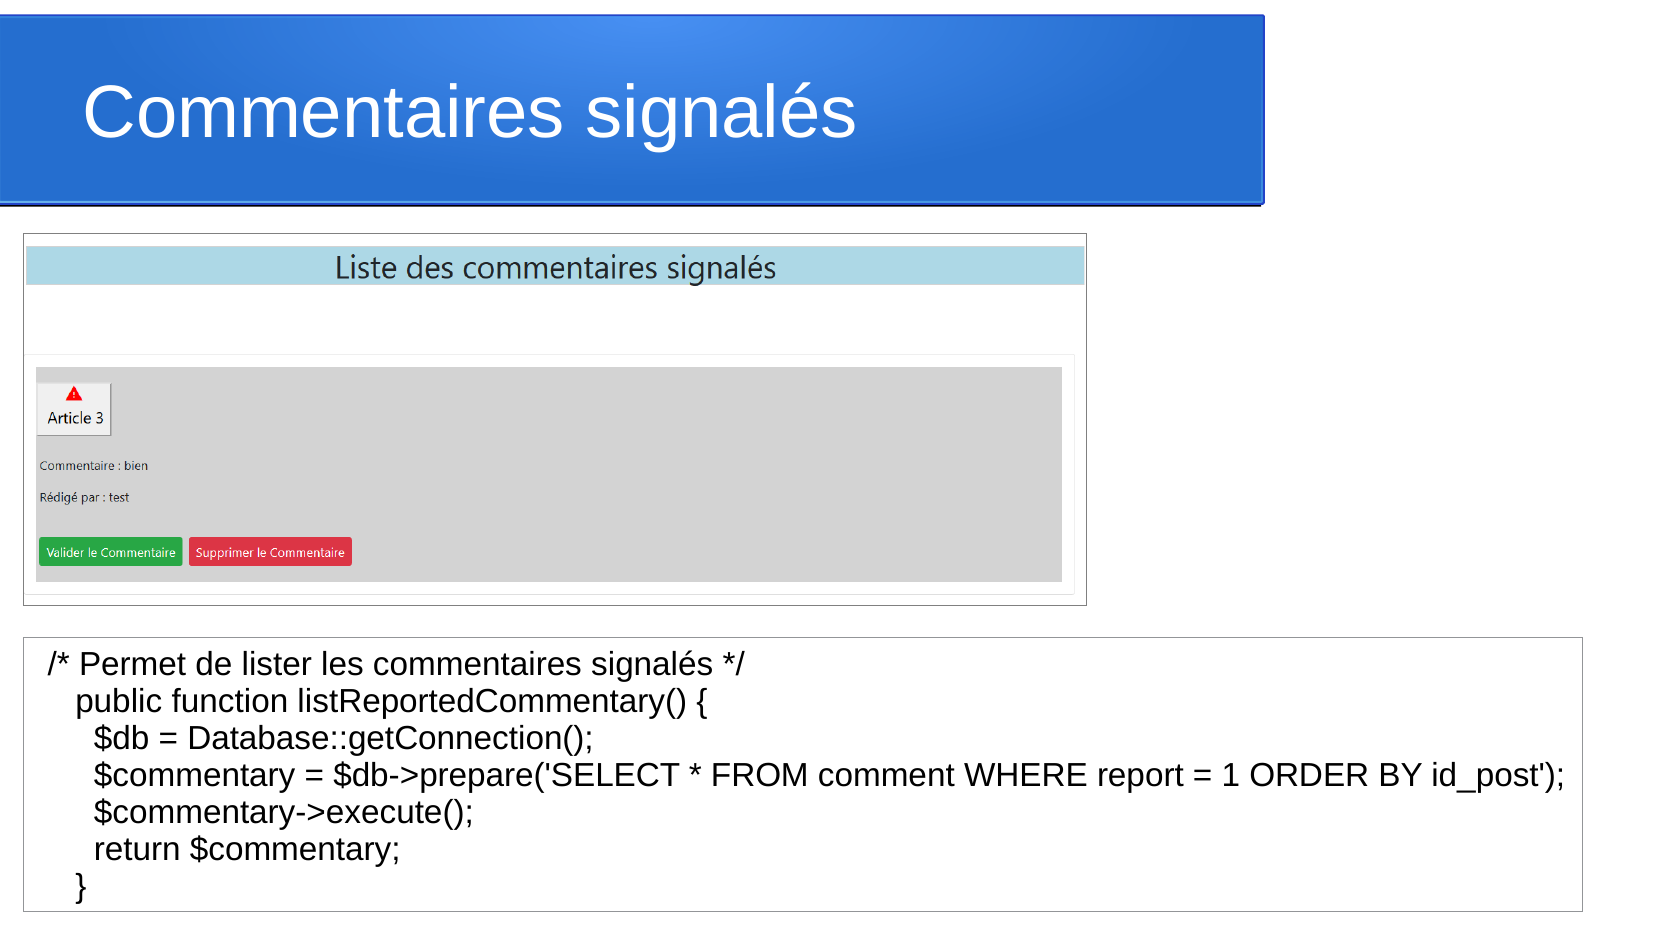

# Commentaires signalés
 /* Permet de lister les commentaires signalés */
 public function listReportedCommentary() {
 $db = Database::getConnection();
 $commentary = $db->prepare('SELECT * FROM comment WHERE report = 1 ORDER BY id_post');
 $commentary->execute();
 return $commentary;
 }